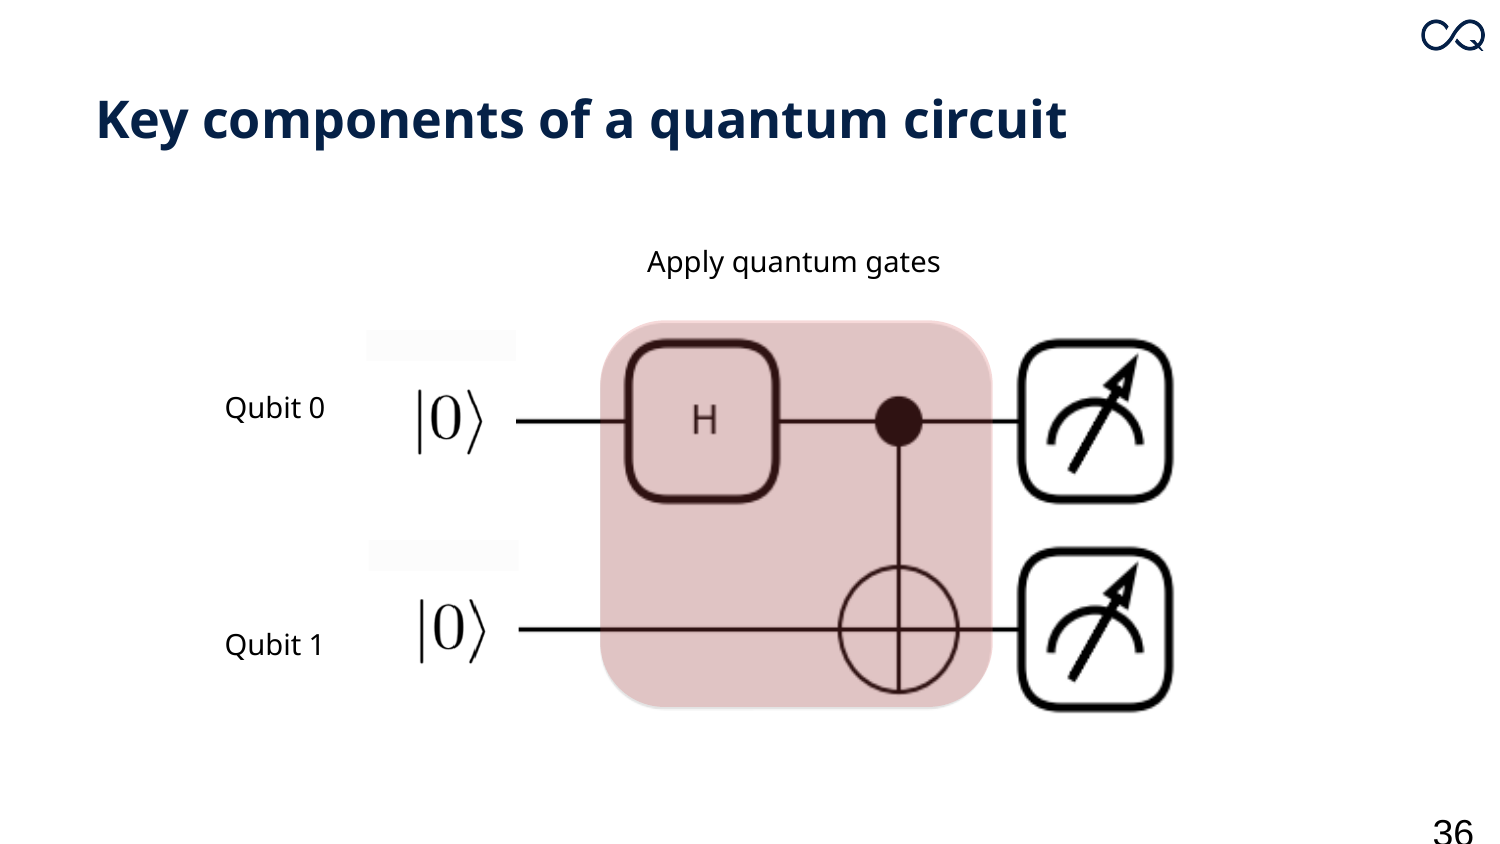

# Key components of a quantum circuit
Apply quantum gates
Qubit 0
Qubit 1